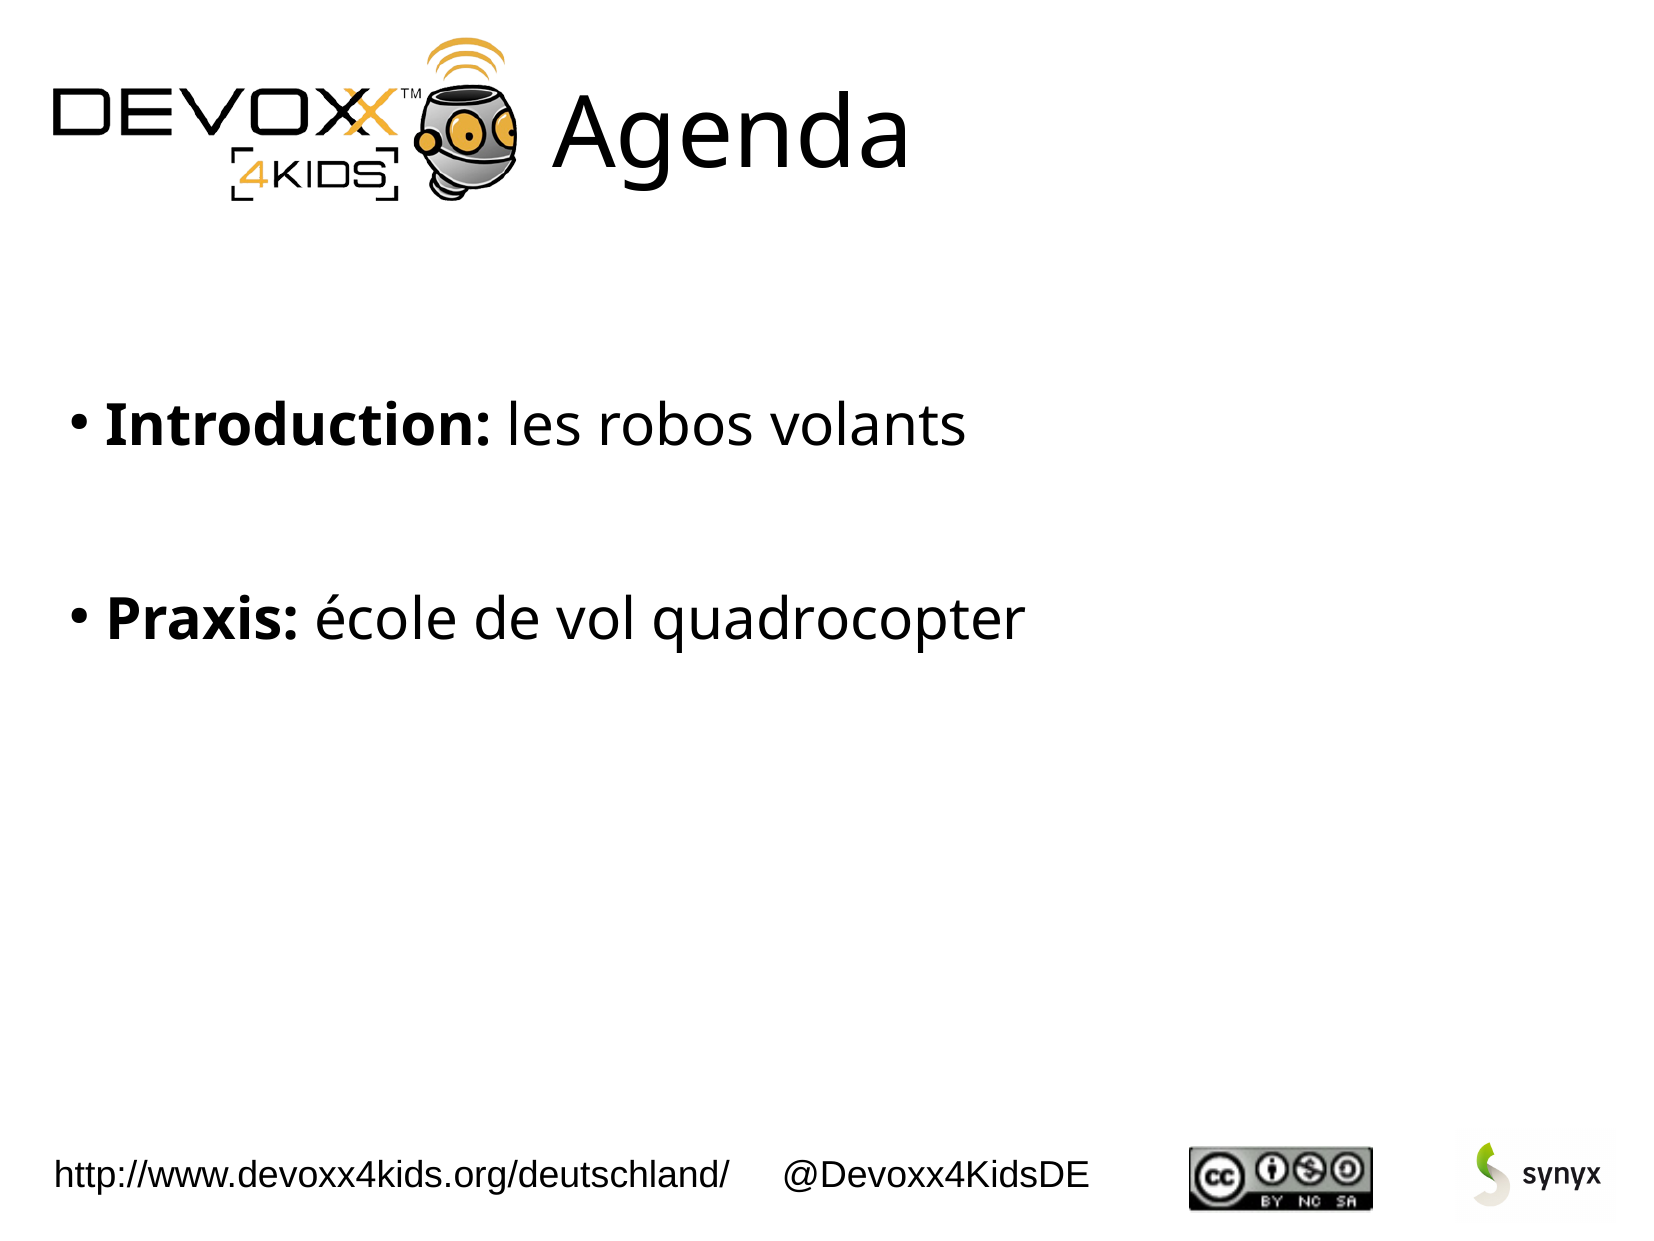

# Agenda
 Introduction: les robos volants
 Praxis: école de vol quadrocopter